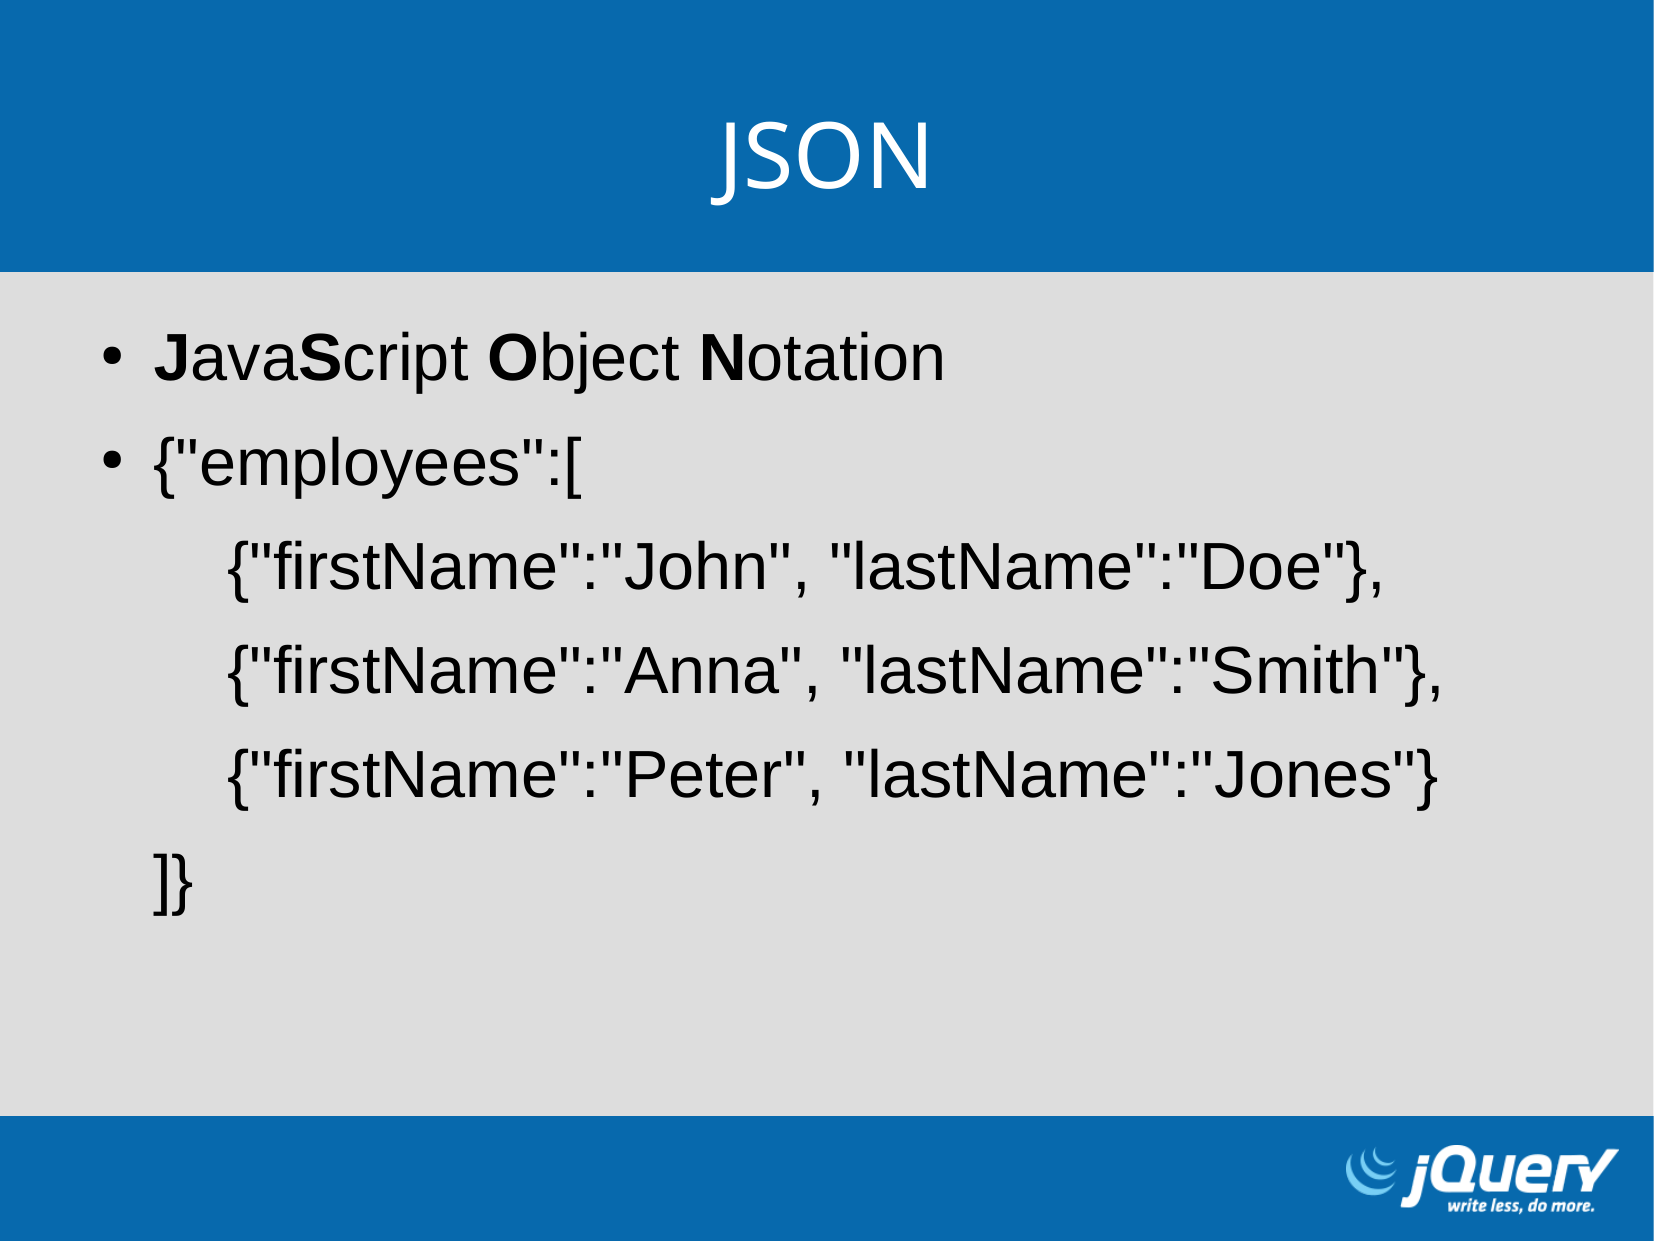

# JSON
JavaScript Object Notation
{"employees":[
 {"firstName":"John", "lastName":"Doe"},
 {"firstName":"Anna", "lastName":"Smith"},
 {"firstName":"Peter", "lastName":"Jones"}
]}